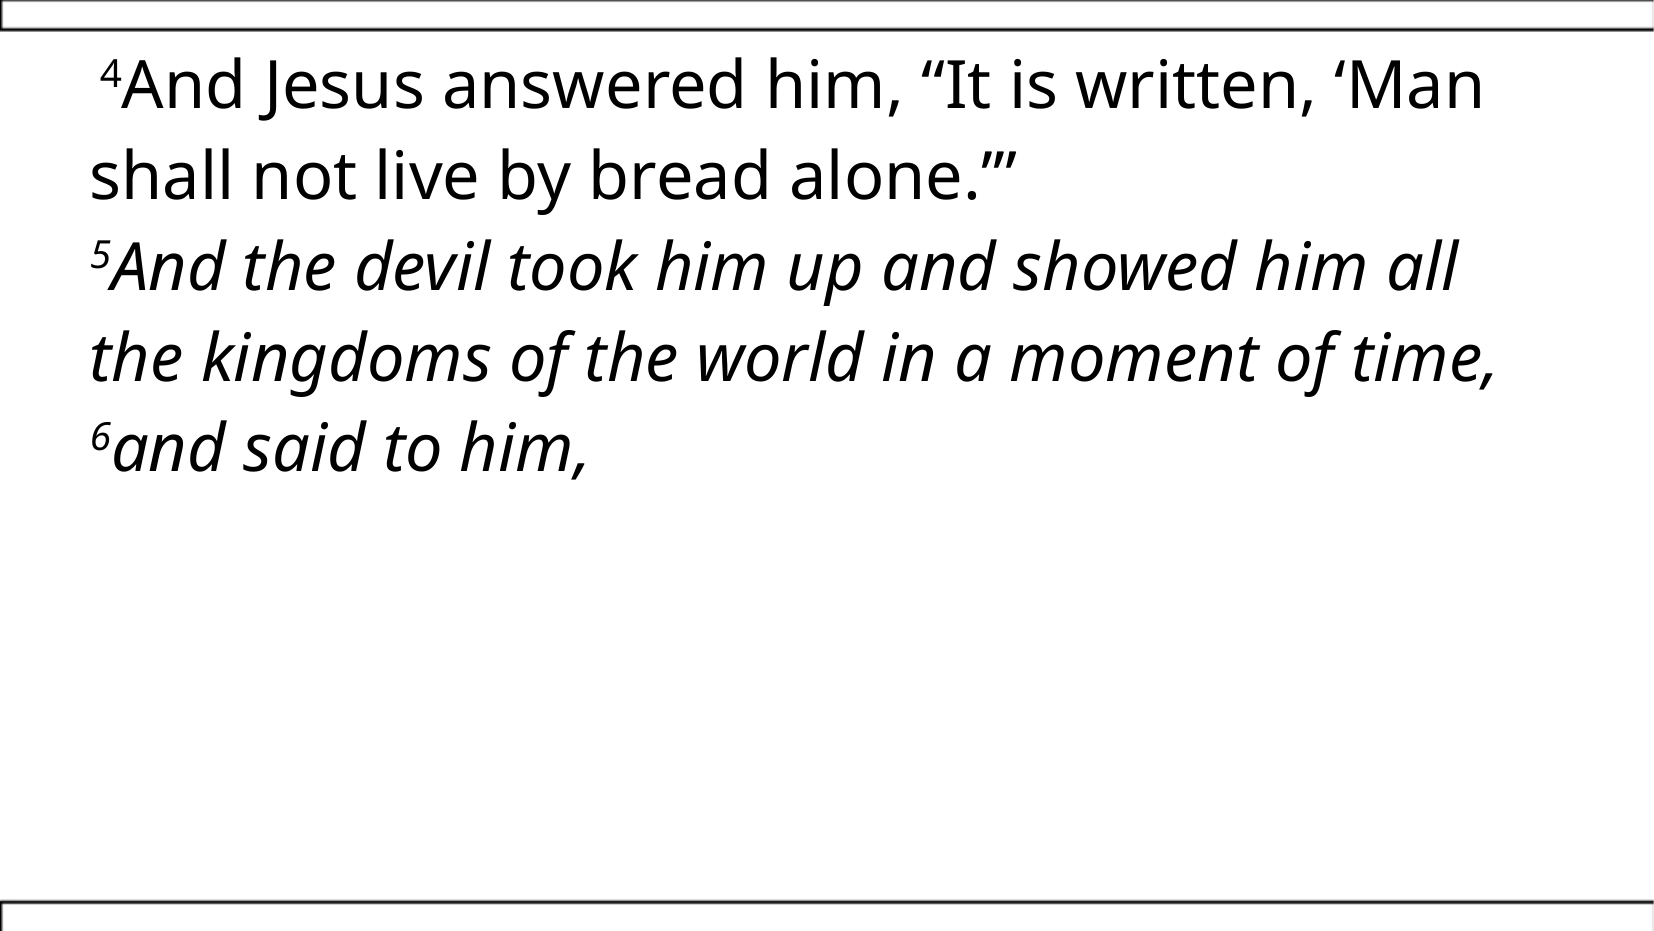

4And Jesus answered him, “It is written, ‘Man shall not live by bread alone.’”
5And the devil took him up and showed him all the kingdoms of the world in a moment of time, 6and said to him,